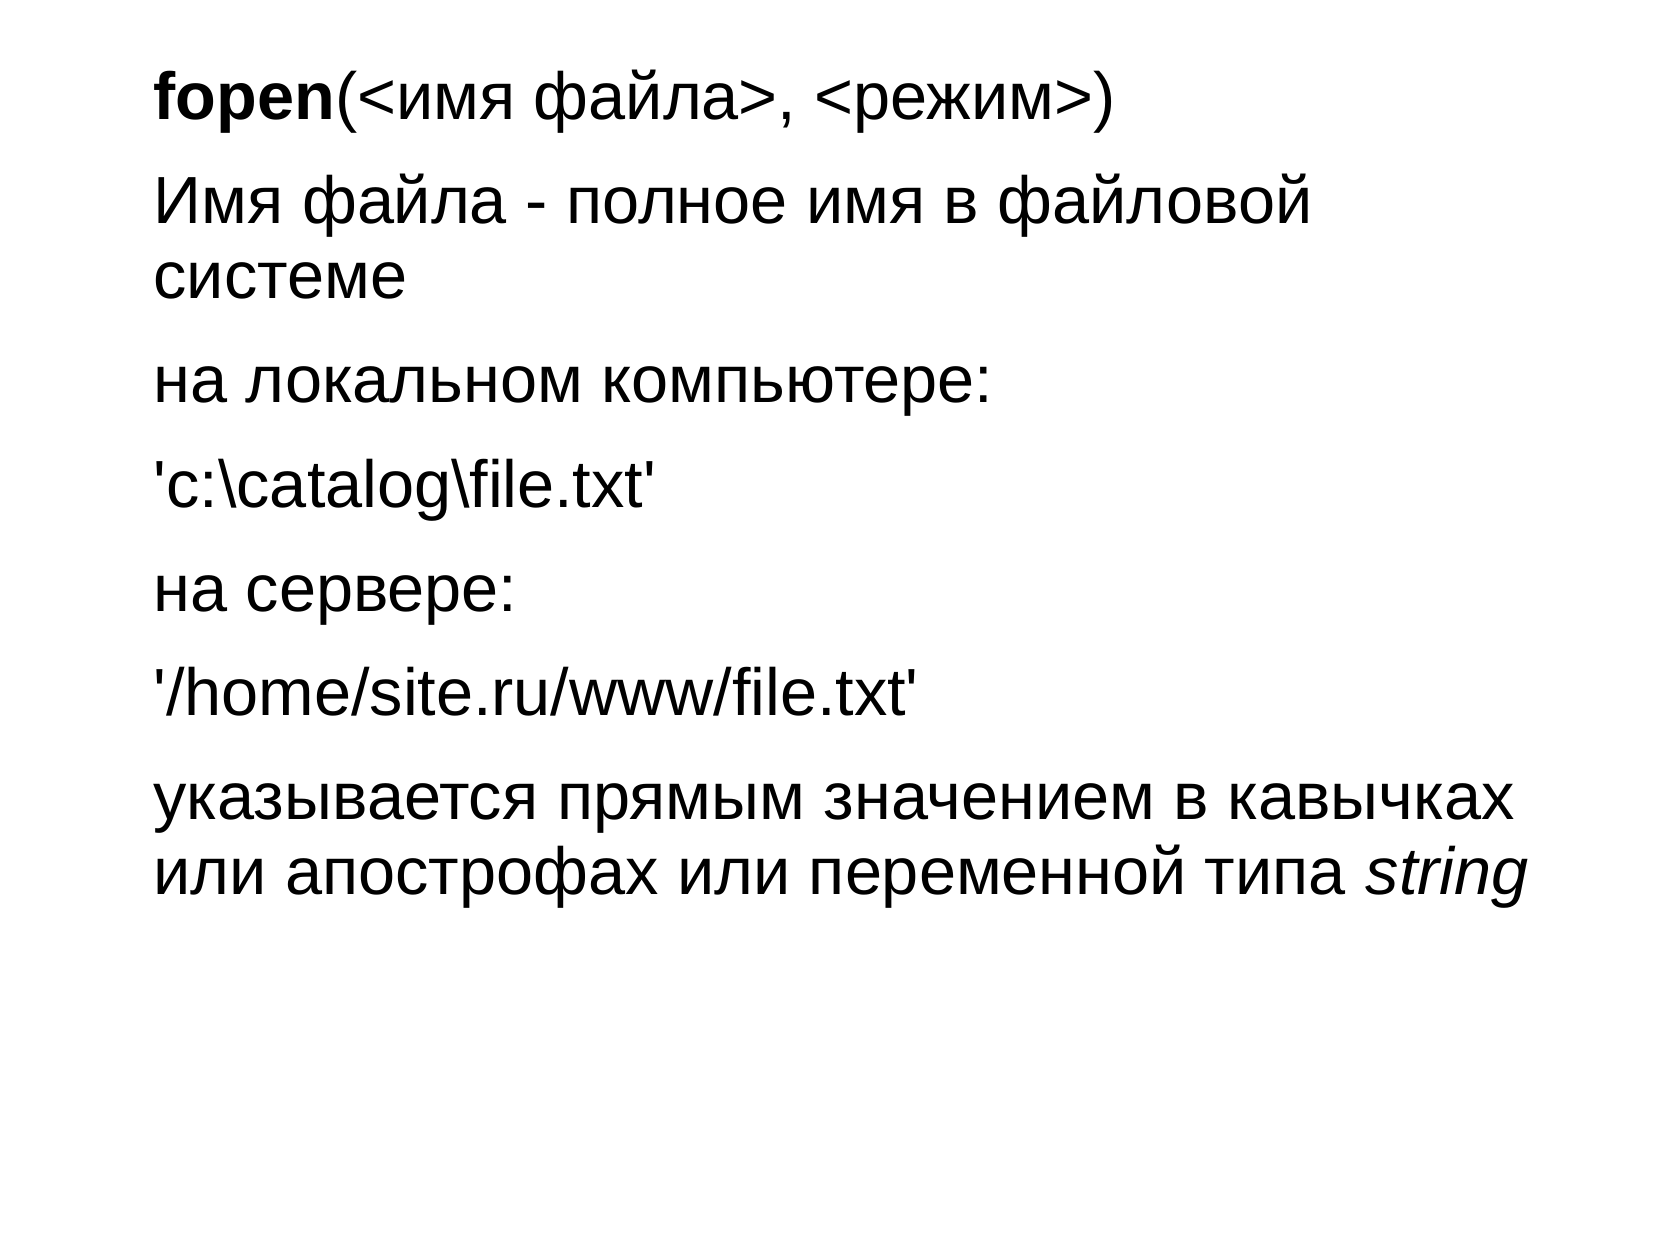

# fopen(<имя файла>, <режим>)
Имя файла - полное имя в файловой системе
на локальном компьютере:
'c:\catalog\file.txt'
на сервере:
'/home/site.ru/www/file.txt'
указывается прямым значением в кавычках или апострофах или переменной типа string